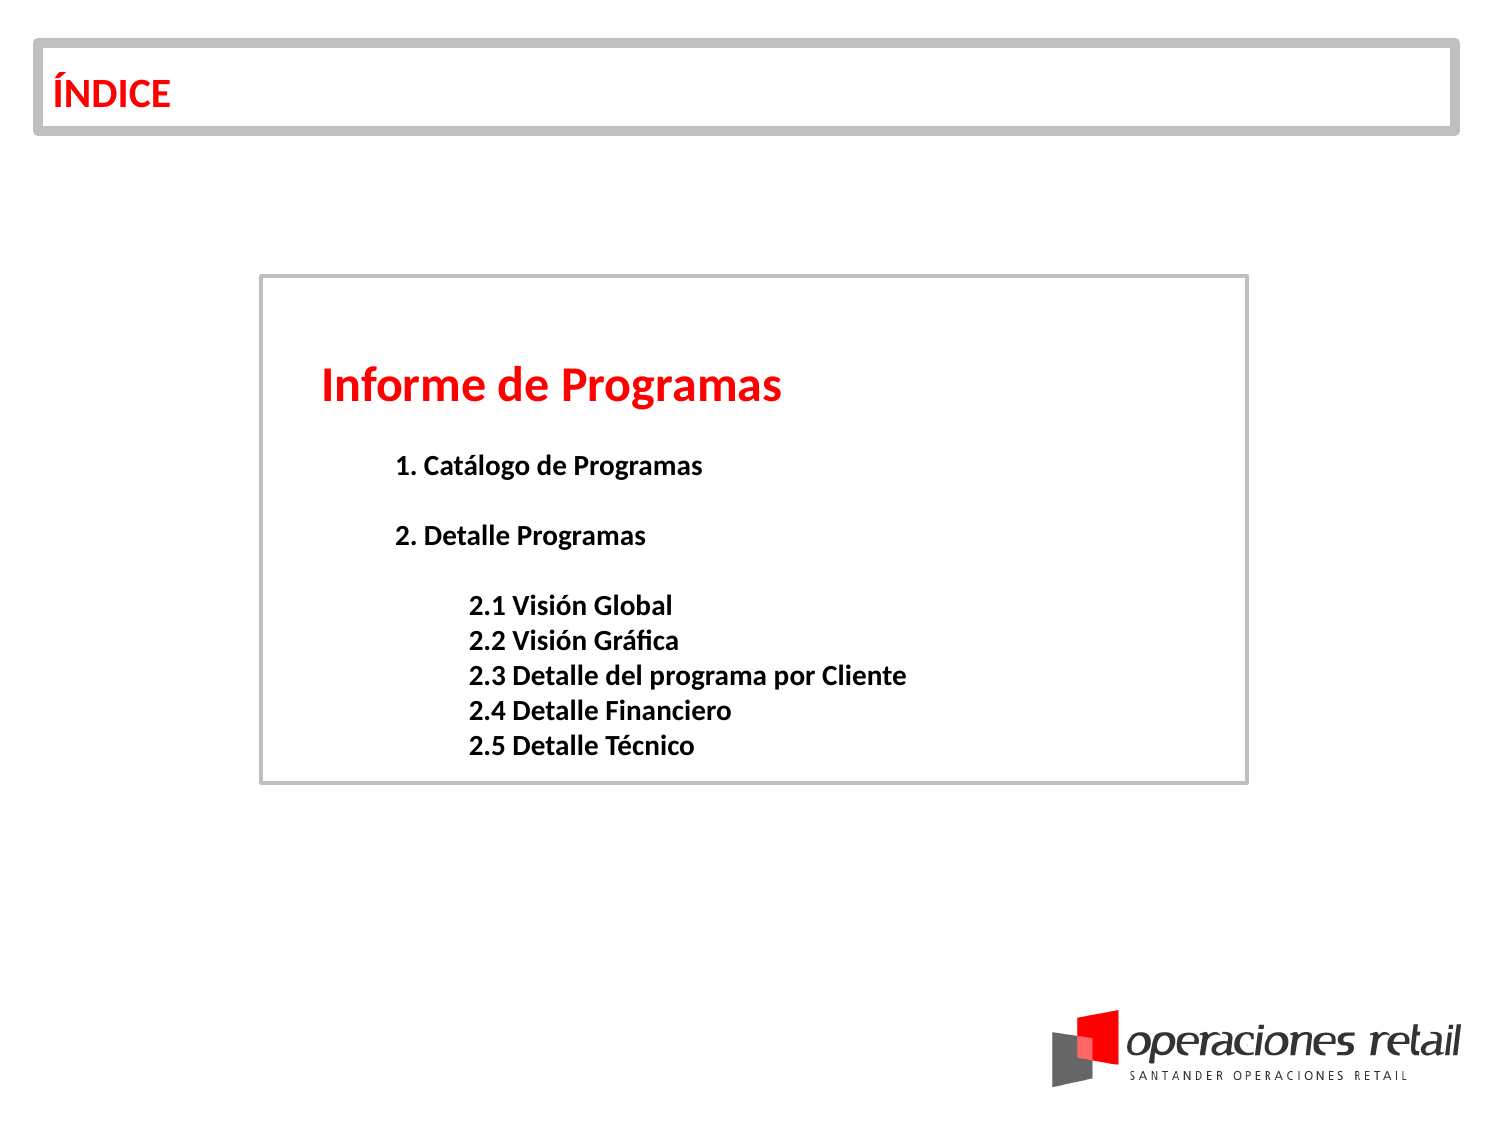

ÍNDICE
Informe de Programas
1. Catálogo de Programas
2. Detalle Programas
	2.1 Visión Global
	2.2 Visión Gráfica
	2.3 Detalle del programa por Cliente
	2.4 Detalle Financiero
	2.5 Detalle Técnico